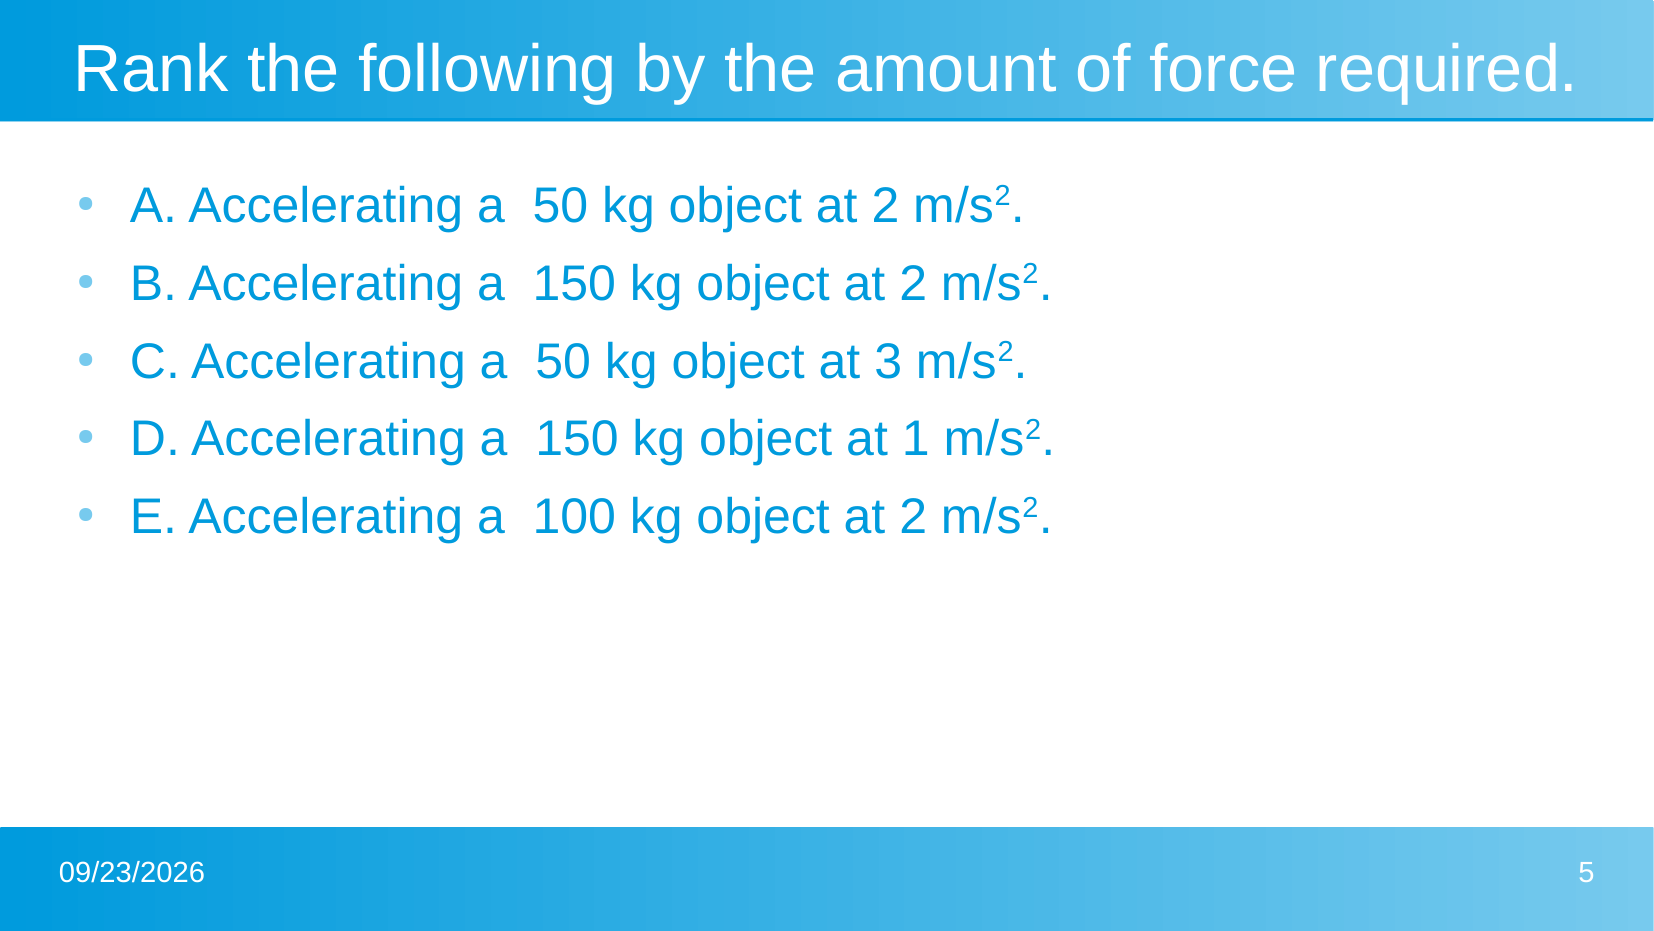

# Rank the following by the amount of force required.
A. Accelerating a 50 kg object at 2 m/s2.
B. Accelerating a 150 kg object at 2 m/s2.
C. Accelerating a 50 kg object at 3 m/s2.
D. Accelerating a 150 kg object at 1 m/s2.
E. Accelerating a 100 kg object at 2 m/s2.
5